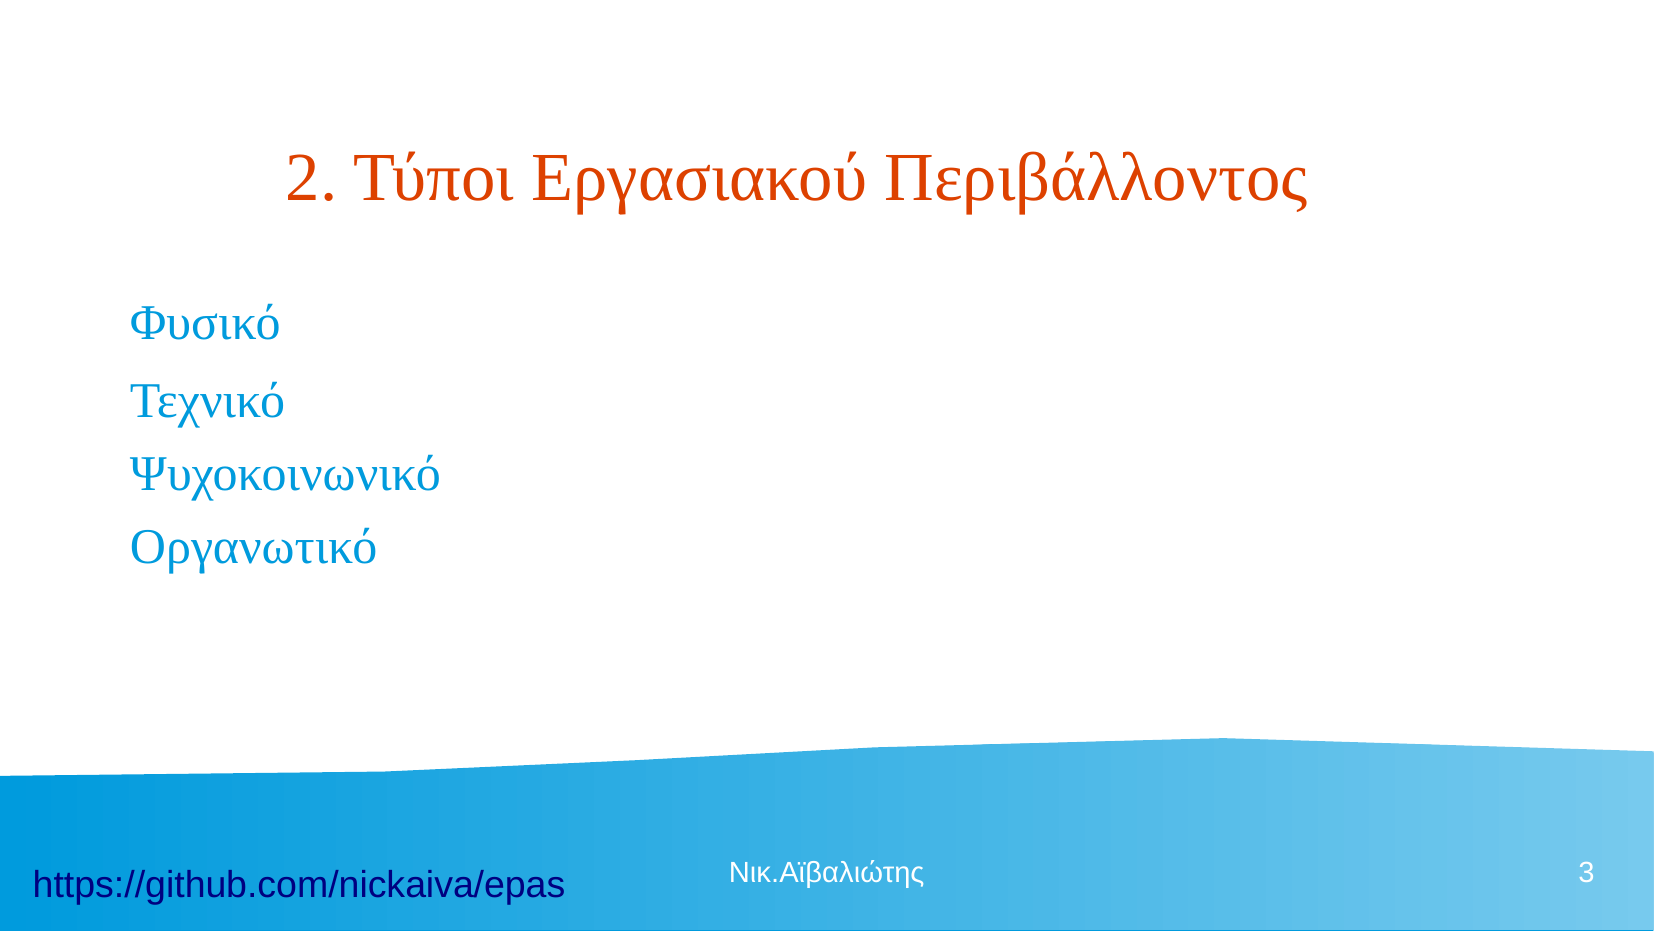

# 2. Τύποι Εργασιακού Περιβάλλοντος
Φυσικό
Τεχνικό
Ψυχοκοινωνικό
Οργανωτικό
Νικ.Αϊβαλιώτης
3